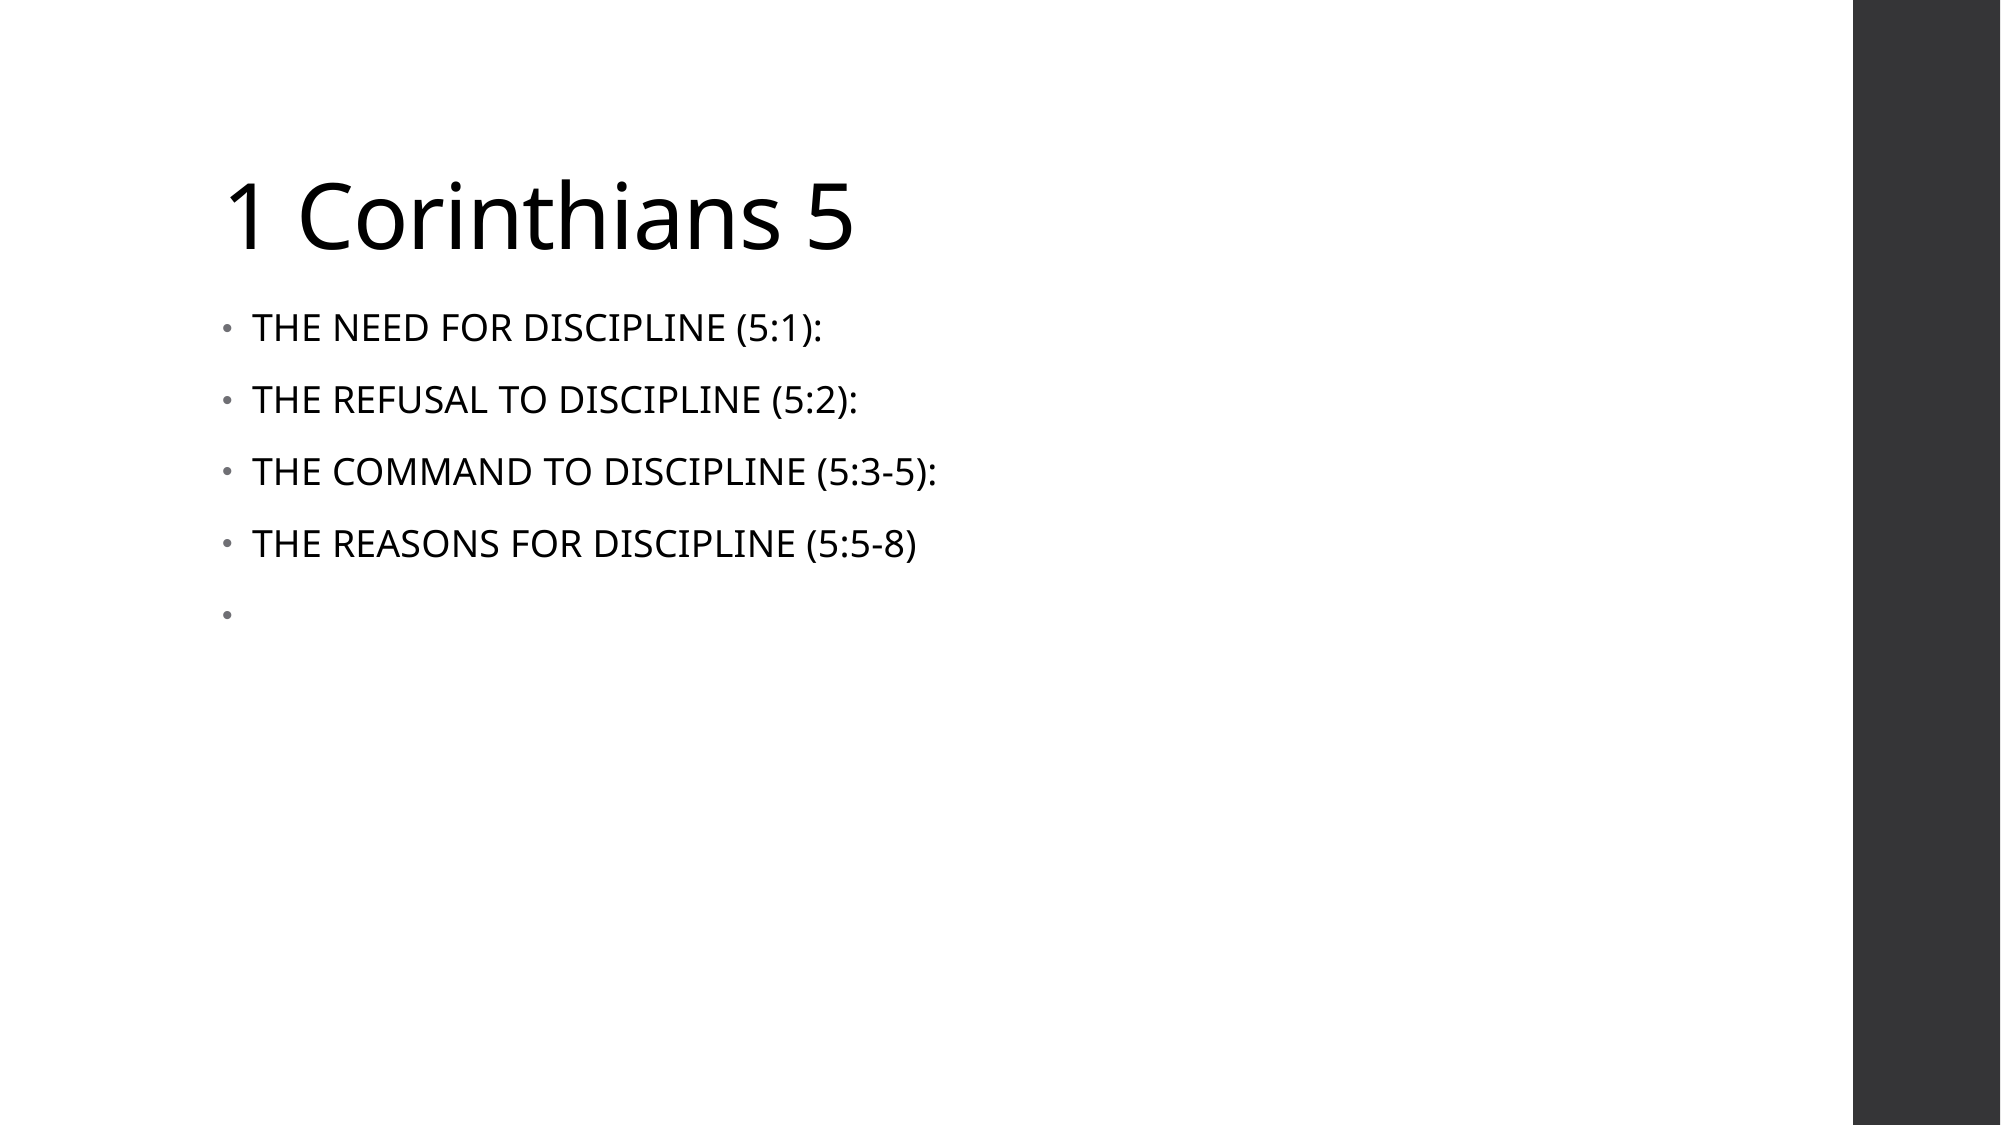

# 1 Corinthians 5
THE NEED FOR DISCIPLINE (5:1):
THE REFUSAL TO DISCIPLINE (5:2):
THE COMMAND TO DISCIPLINE (5:3-5):
THE REASONS FOR DISCIPLINE (5:5-8)